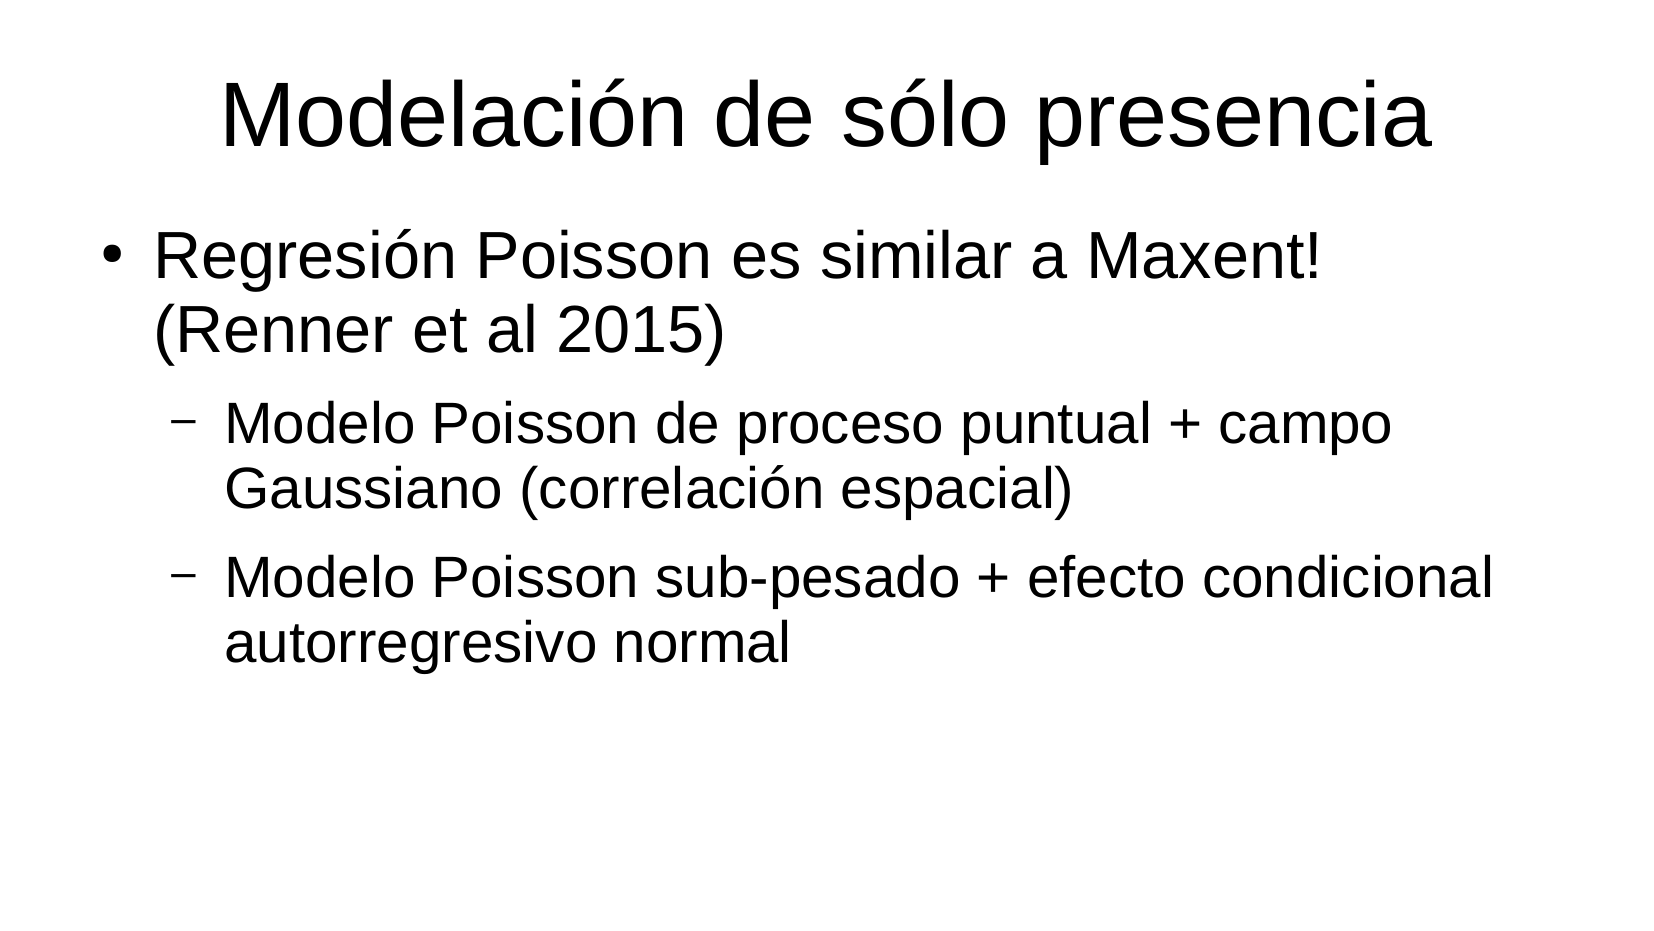

# Modelación de sólo presencia
Regresión Poisson es similar a Maxent! (Renner et al 2015)
Modelo Poisson de proceso puntual + campo Gaussiano (correlación espacial)
Modelo Poisson sub-pesado + efecto condicional autorregresivo normal